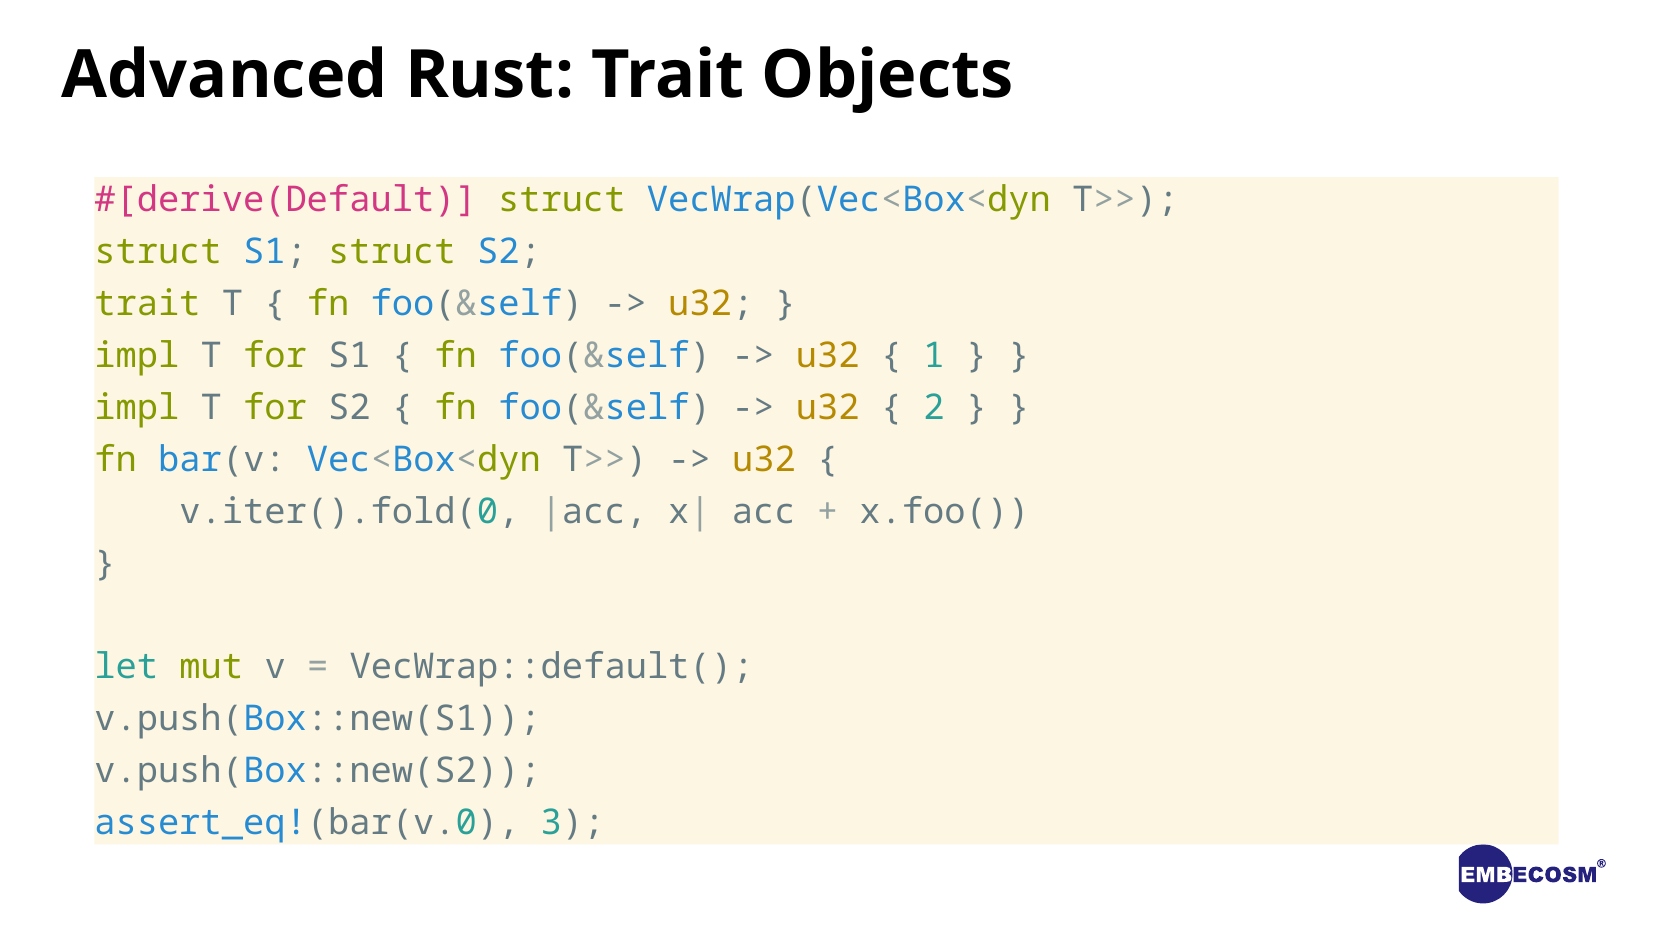

# Advanced Rust: Trait Objects
#[derive(Default)] struct VecWrap(Vec<Box<dyn T>>);
struct S1; struct S2;
trait T { fn foo(&self) -> u32; }
impl T for S1 { fn foo(&self) -> u32 { 1 } }
impl T for S2 { fn foo(&self) -> u32 { 2 } }
fn bar(v: Vec<Box<dyn T>>) -> u32 {
 v.iter().fold(0, |acc, x| acc + x.foo())
}
let mut v = VecWrap::default();
v.push(Box::new(S1));
v.push(Box::new(S2));
assert_eq!(bar(v.0), 3);